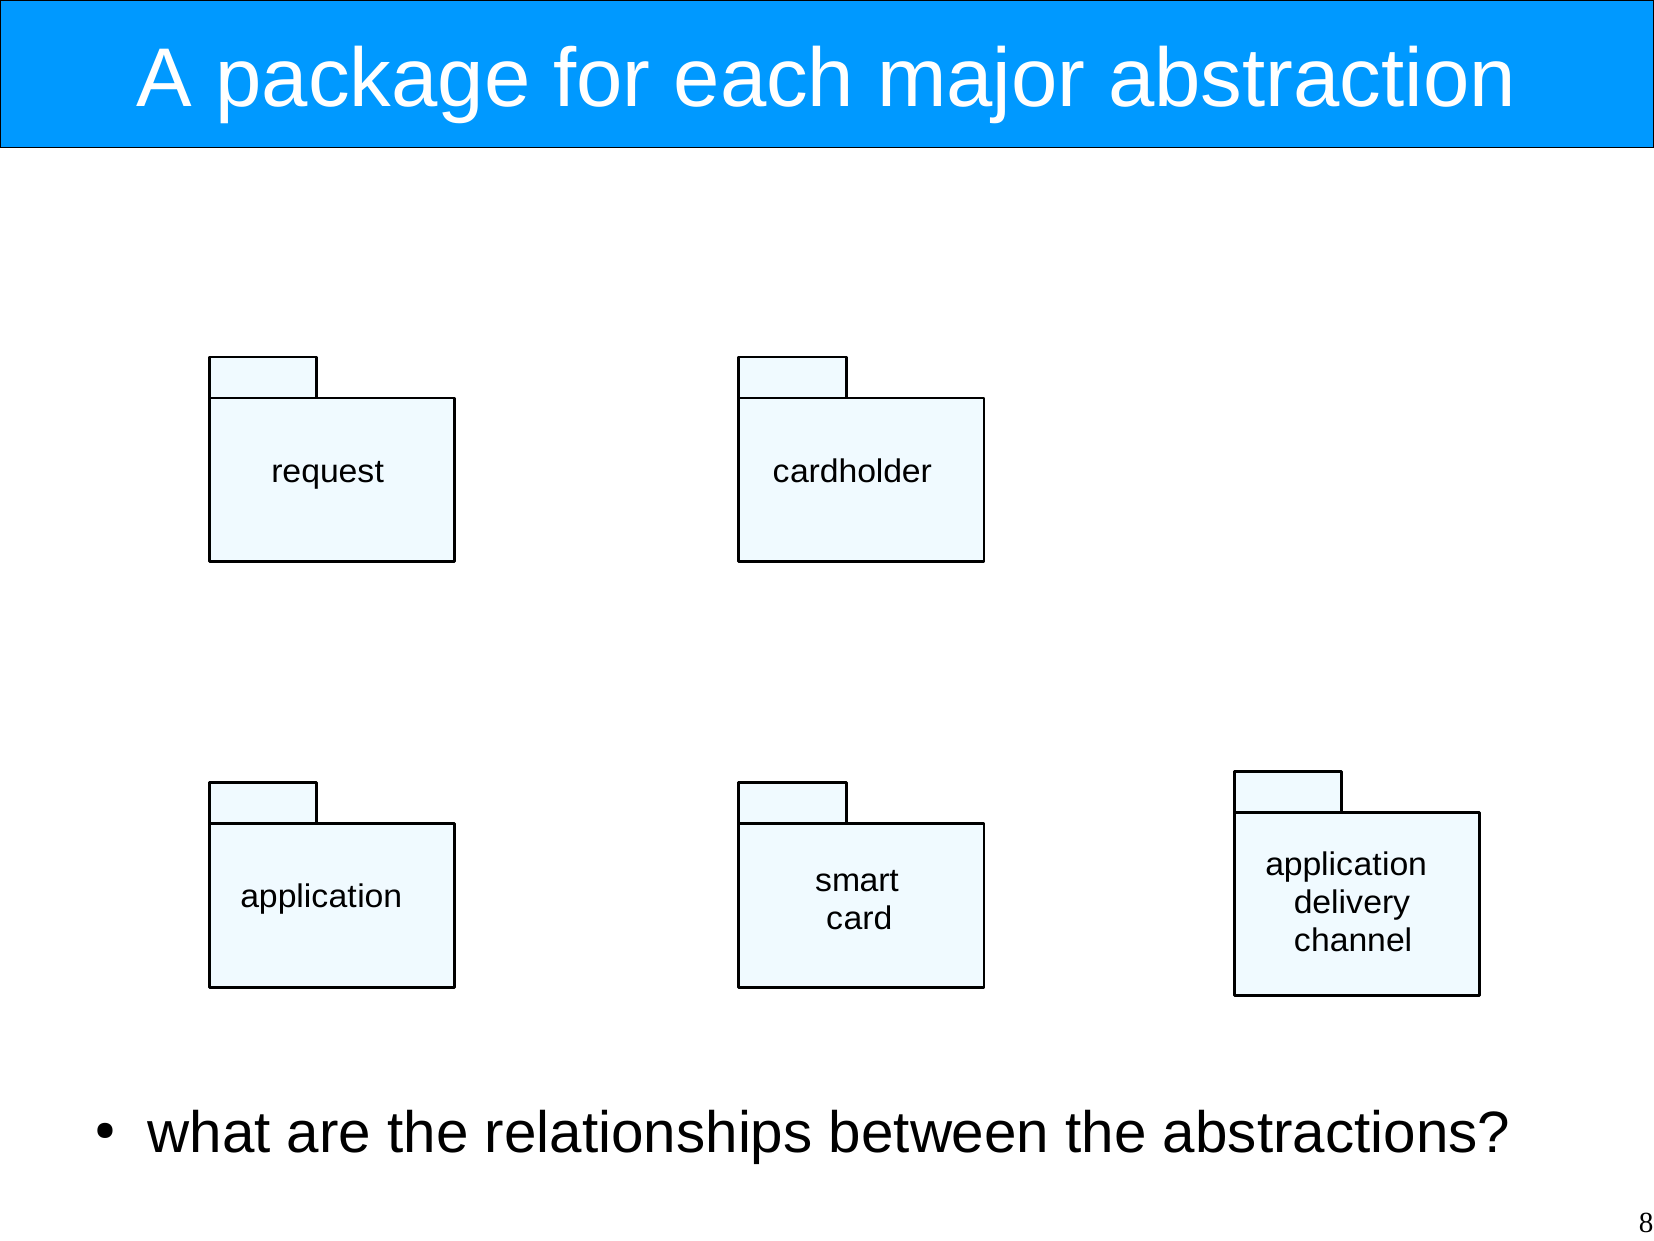

# A package for each major abstraction
what are the relationships between the abstractions?
8